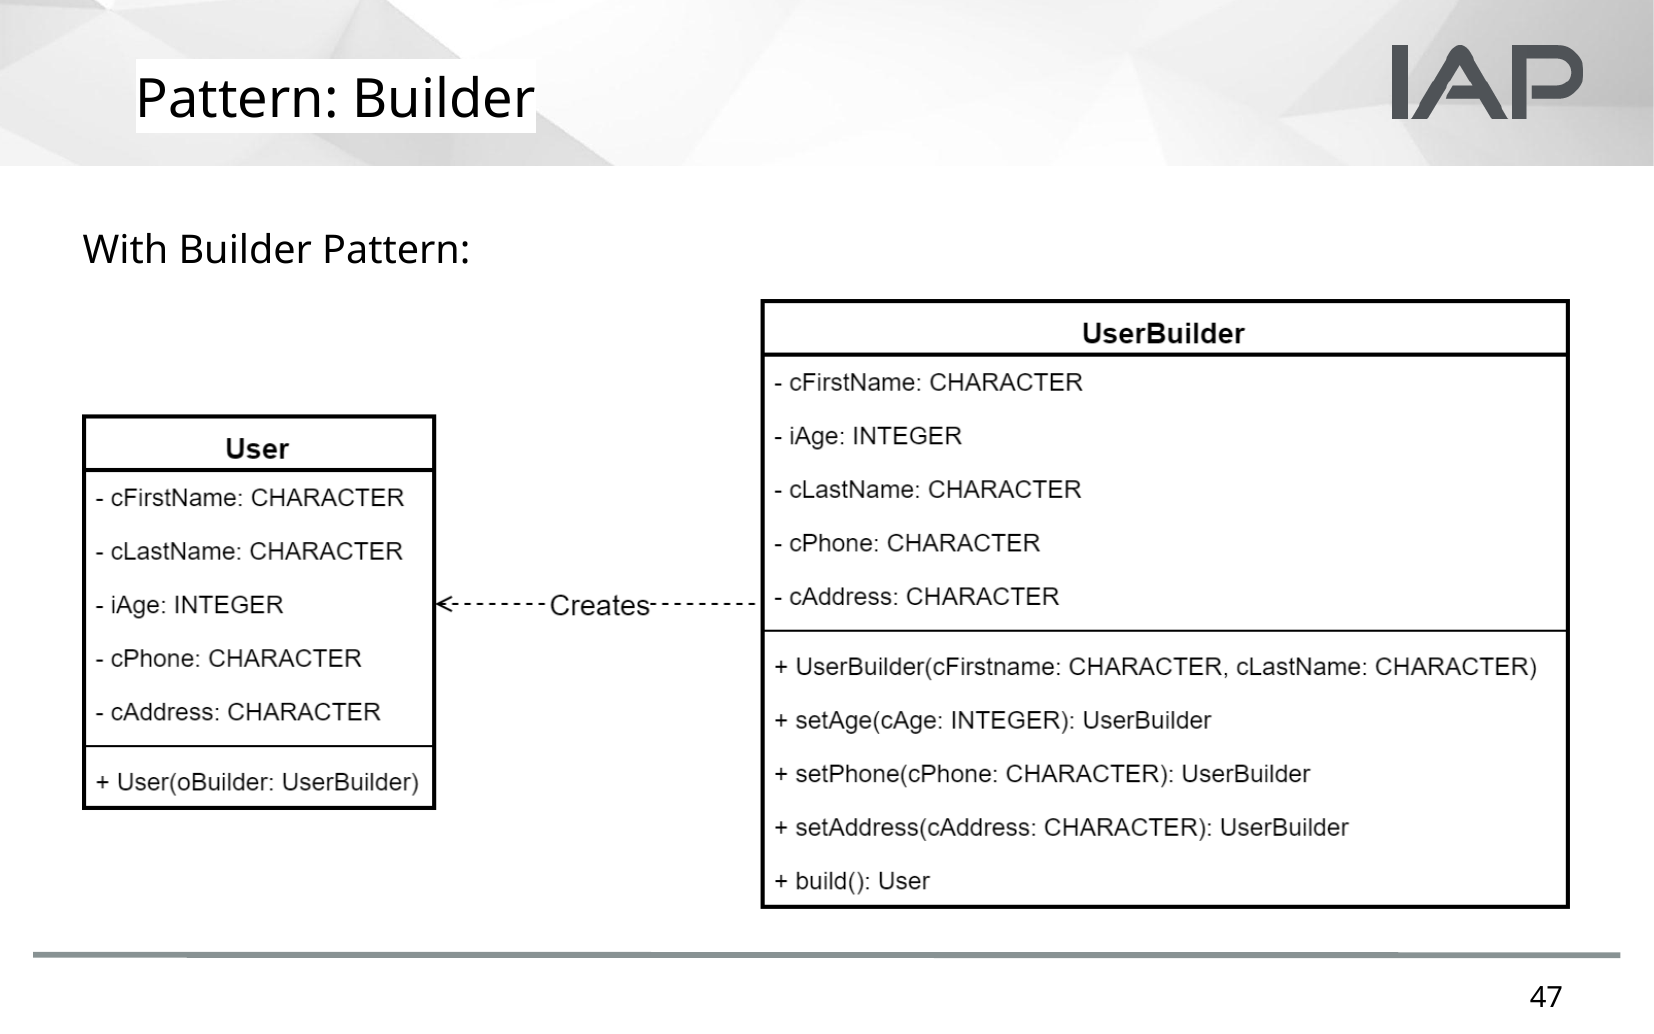

# Pattern: Builder
With Builder Pattern:
47